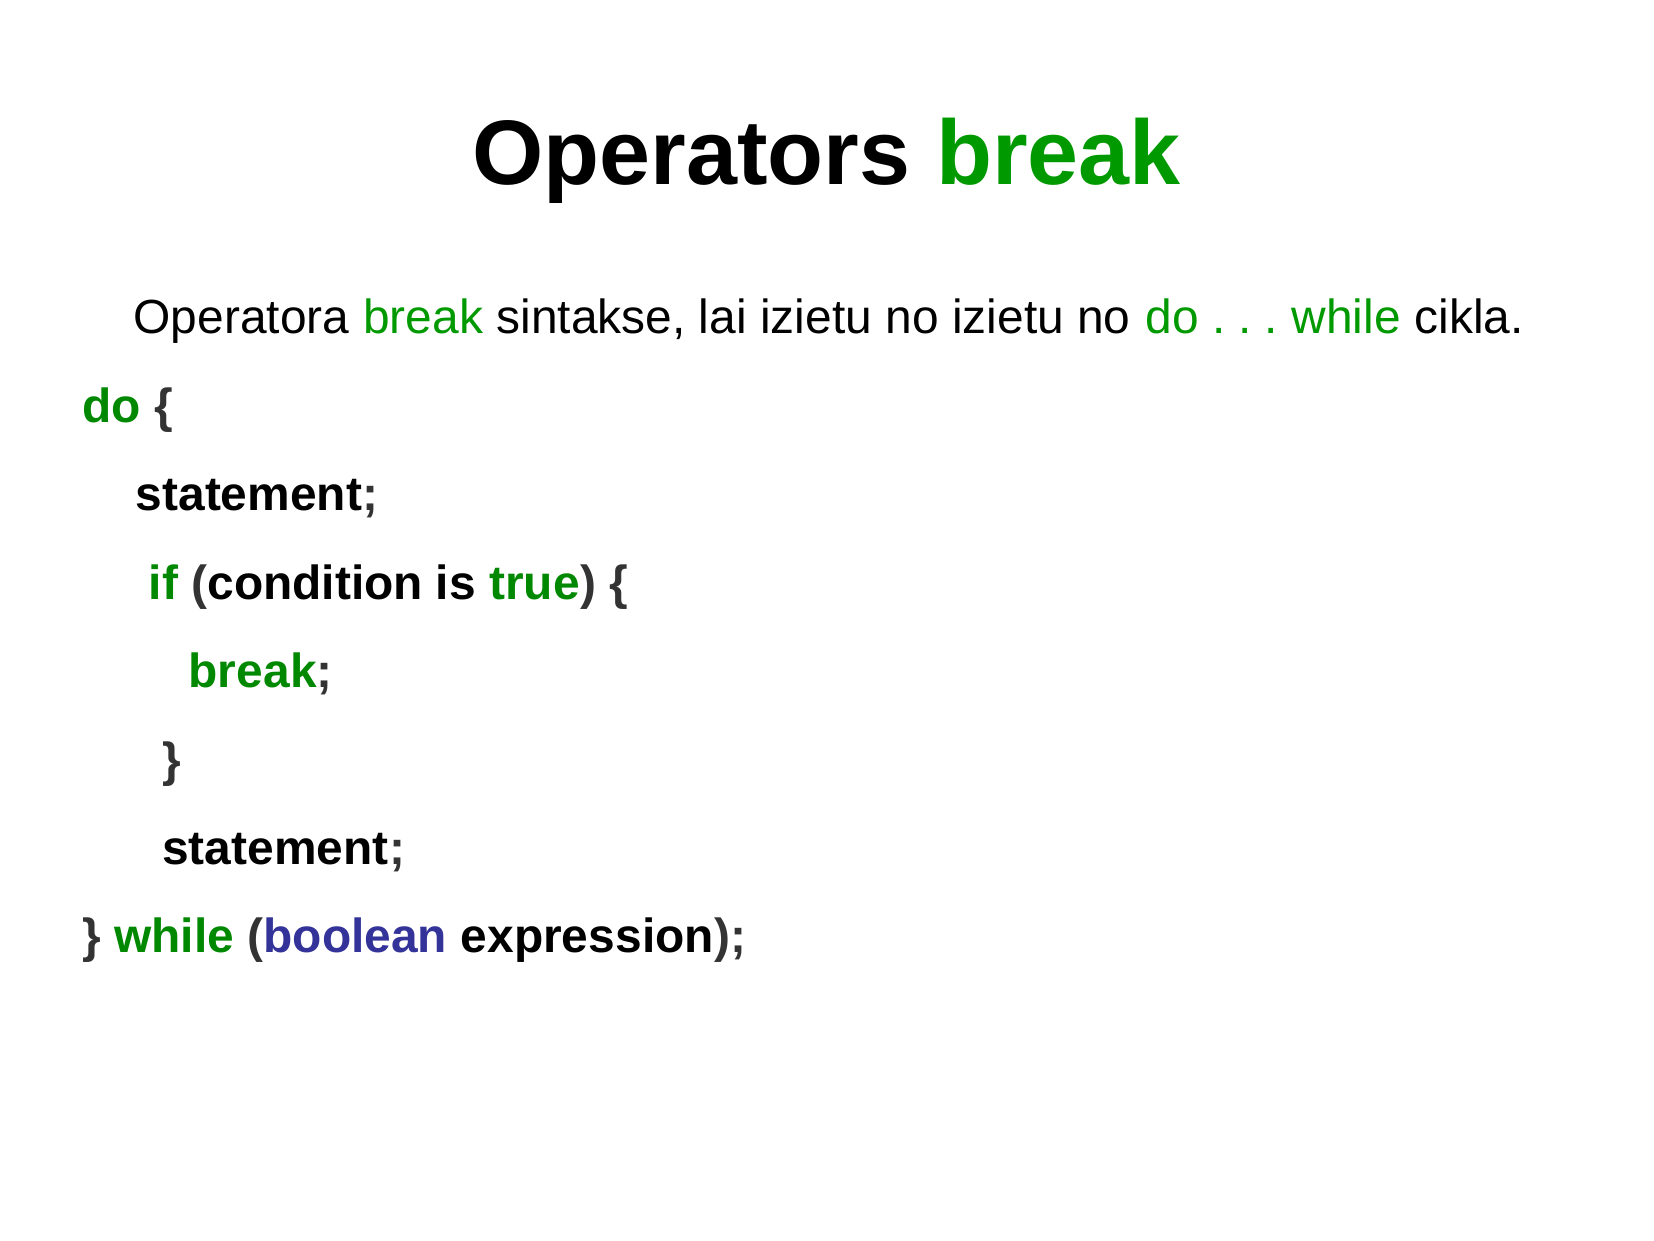

# Operators break
Operatora break sintakse, lai izietu no izietu no do . . . while cikla.
do {
 statement;
 if (condition is true) {
 break;
 }
 statement;
} while (boolean expression);